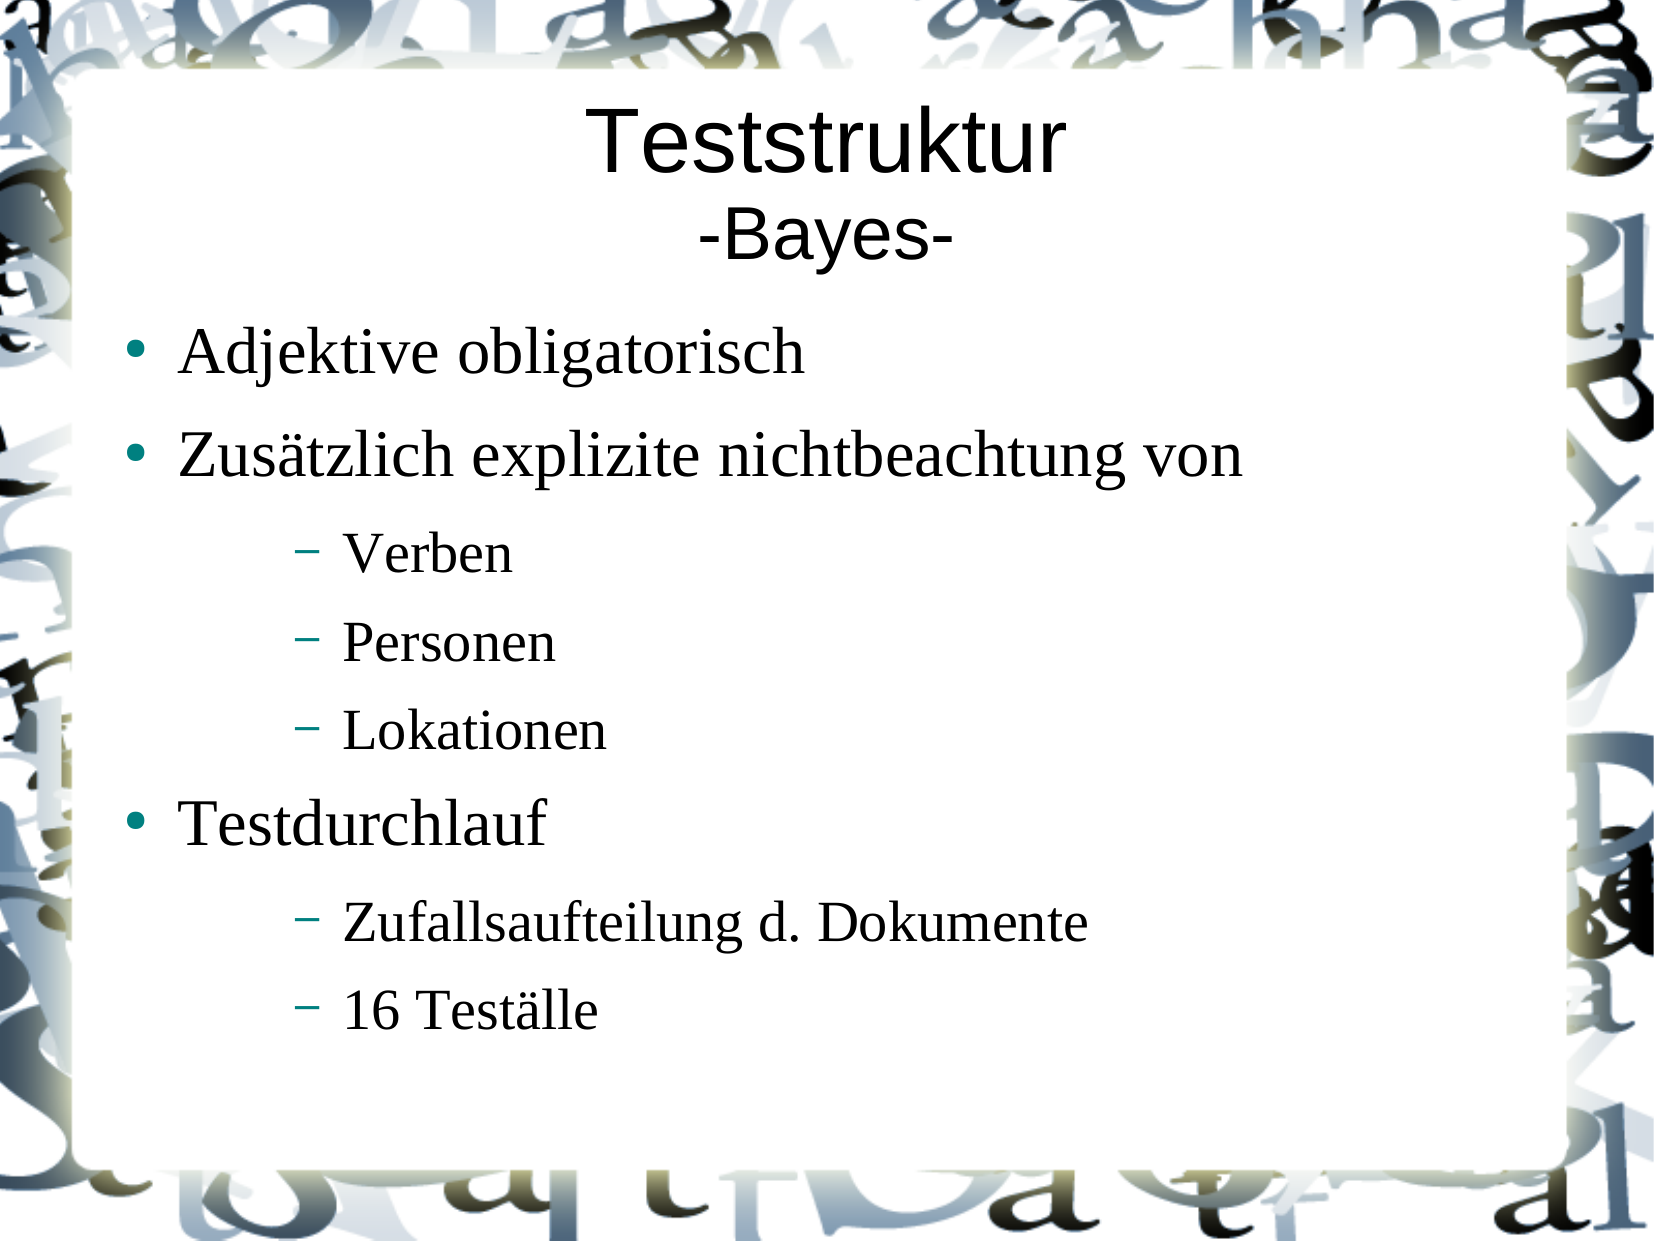

# Teststruktur -Bayes-
Adjektive obligatorisch
Zusätzlich explizite nichtbeachtung von
Verben
Personen
Lokationen
Testdurchlauf
Zufallsaufteilung d. Dokumente
16 Teställe